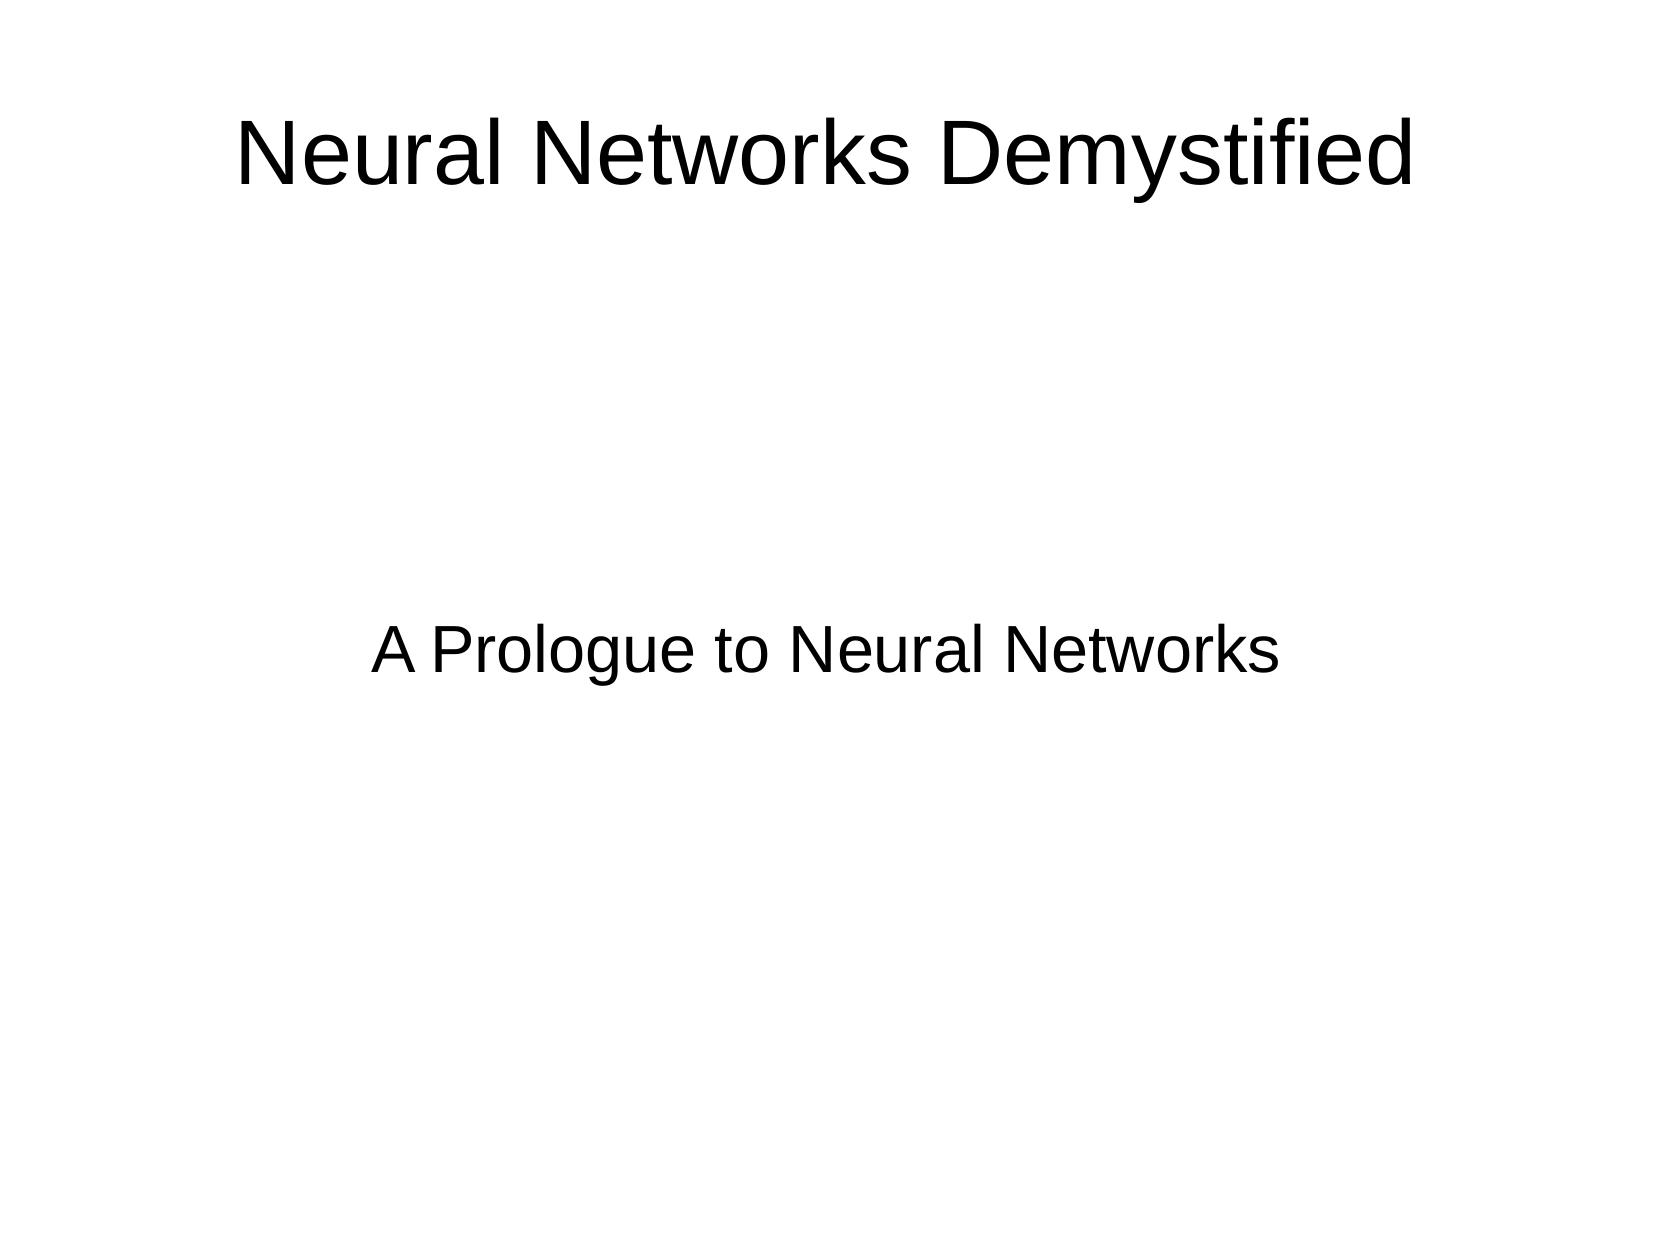

# Neural Networks Demystified
A Prologue to Neural Networks